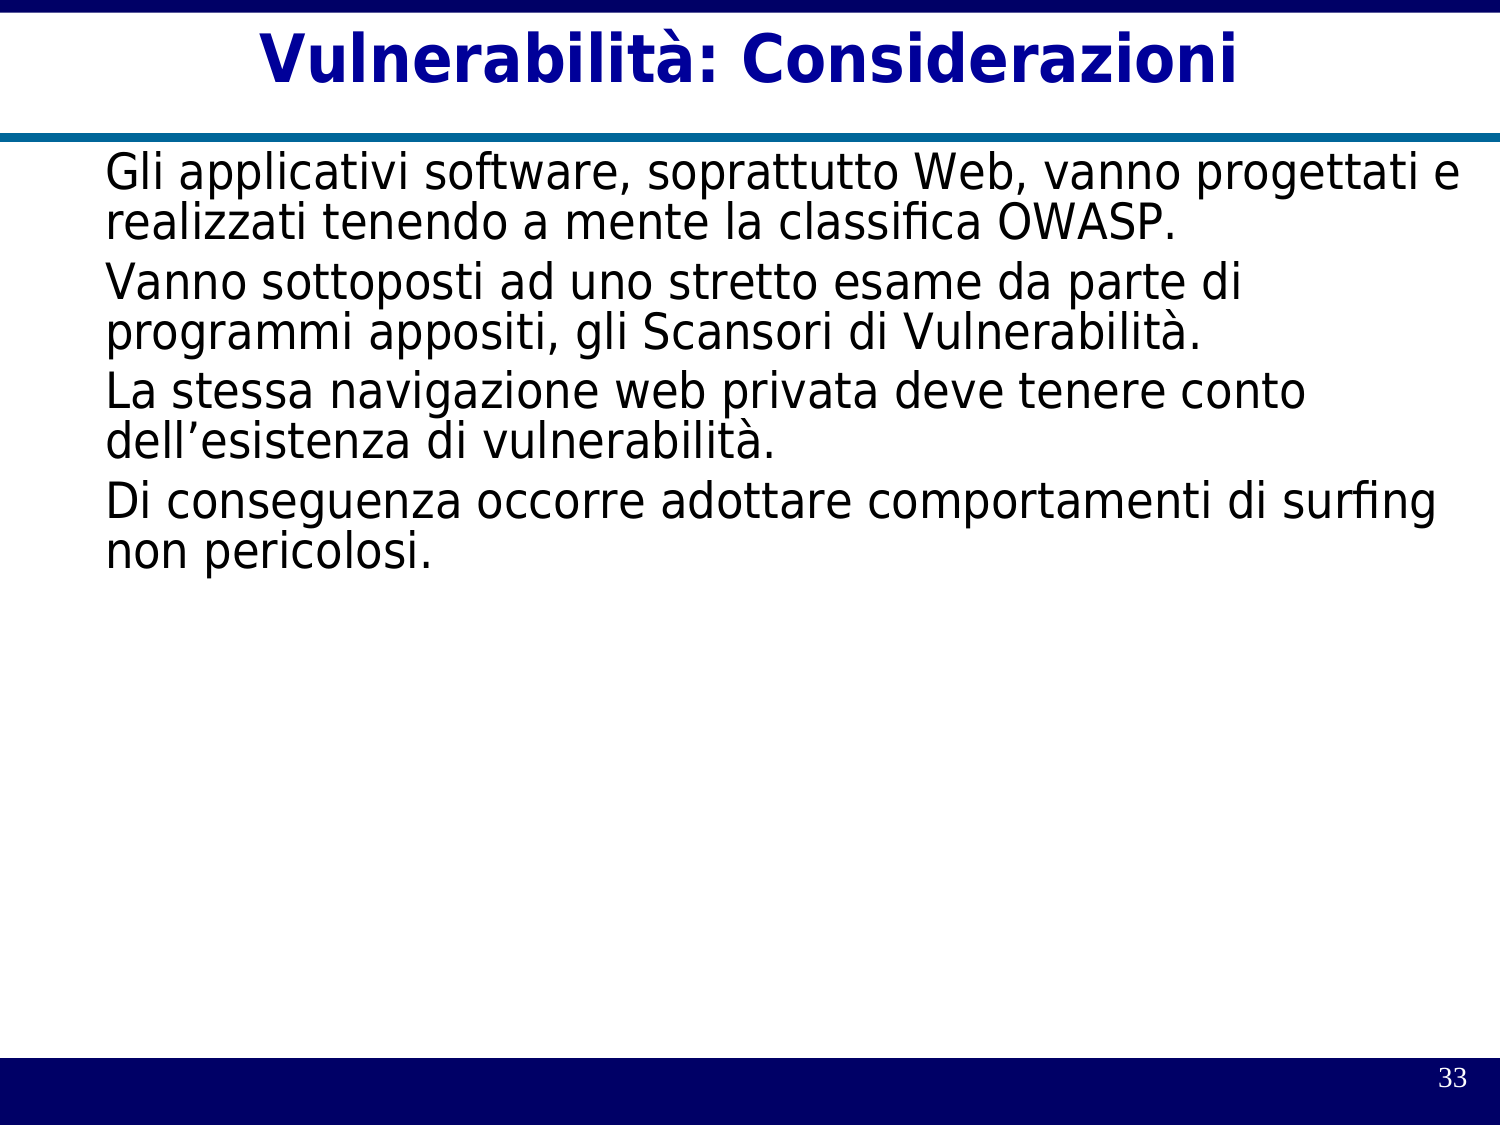

# Vulnerabilità: Considerazioni
Gli applicativi software, soprattutto Web, vanno progettati e realizzati tenendo a mente la classifica OWASP.
Vanno sottoposti ad uno stretto esame da parte di programmi appositi, gli Scansori di Vulnerabilità.
La stessa navigazione web privata deve tenere conto dell’esistenza di vulnerabilità.
Di conseguenza occorre adottare comportamenti di surfing non pericolosi.